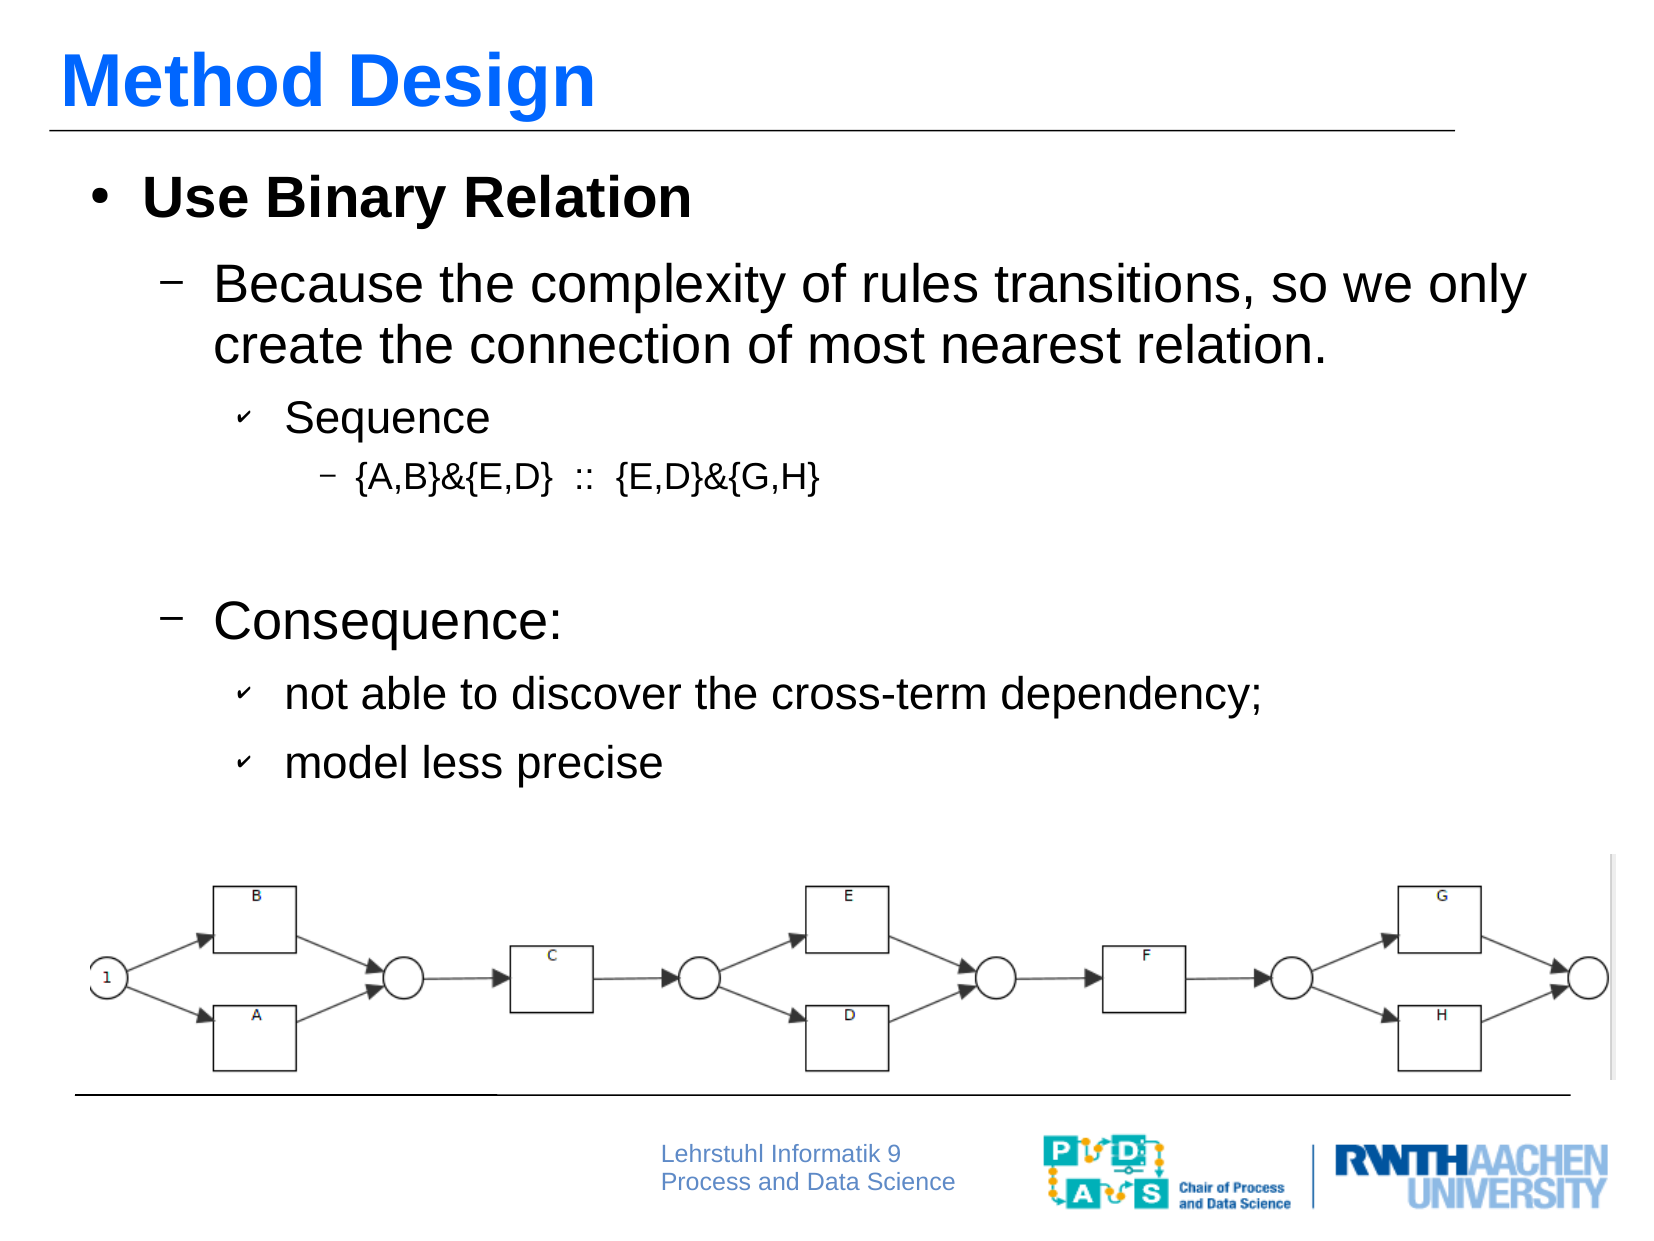

# Method Design
Use Binary Relation
Because the complexity of rules transitions, so we only create the connection of most nearest relation.
Sequence
{A,B}&{E,D} :: {E,D}&{G,H}
Consequence:
not able to discover the cross-term dependency;
model less precise